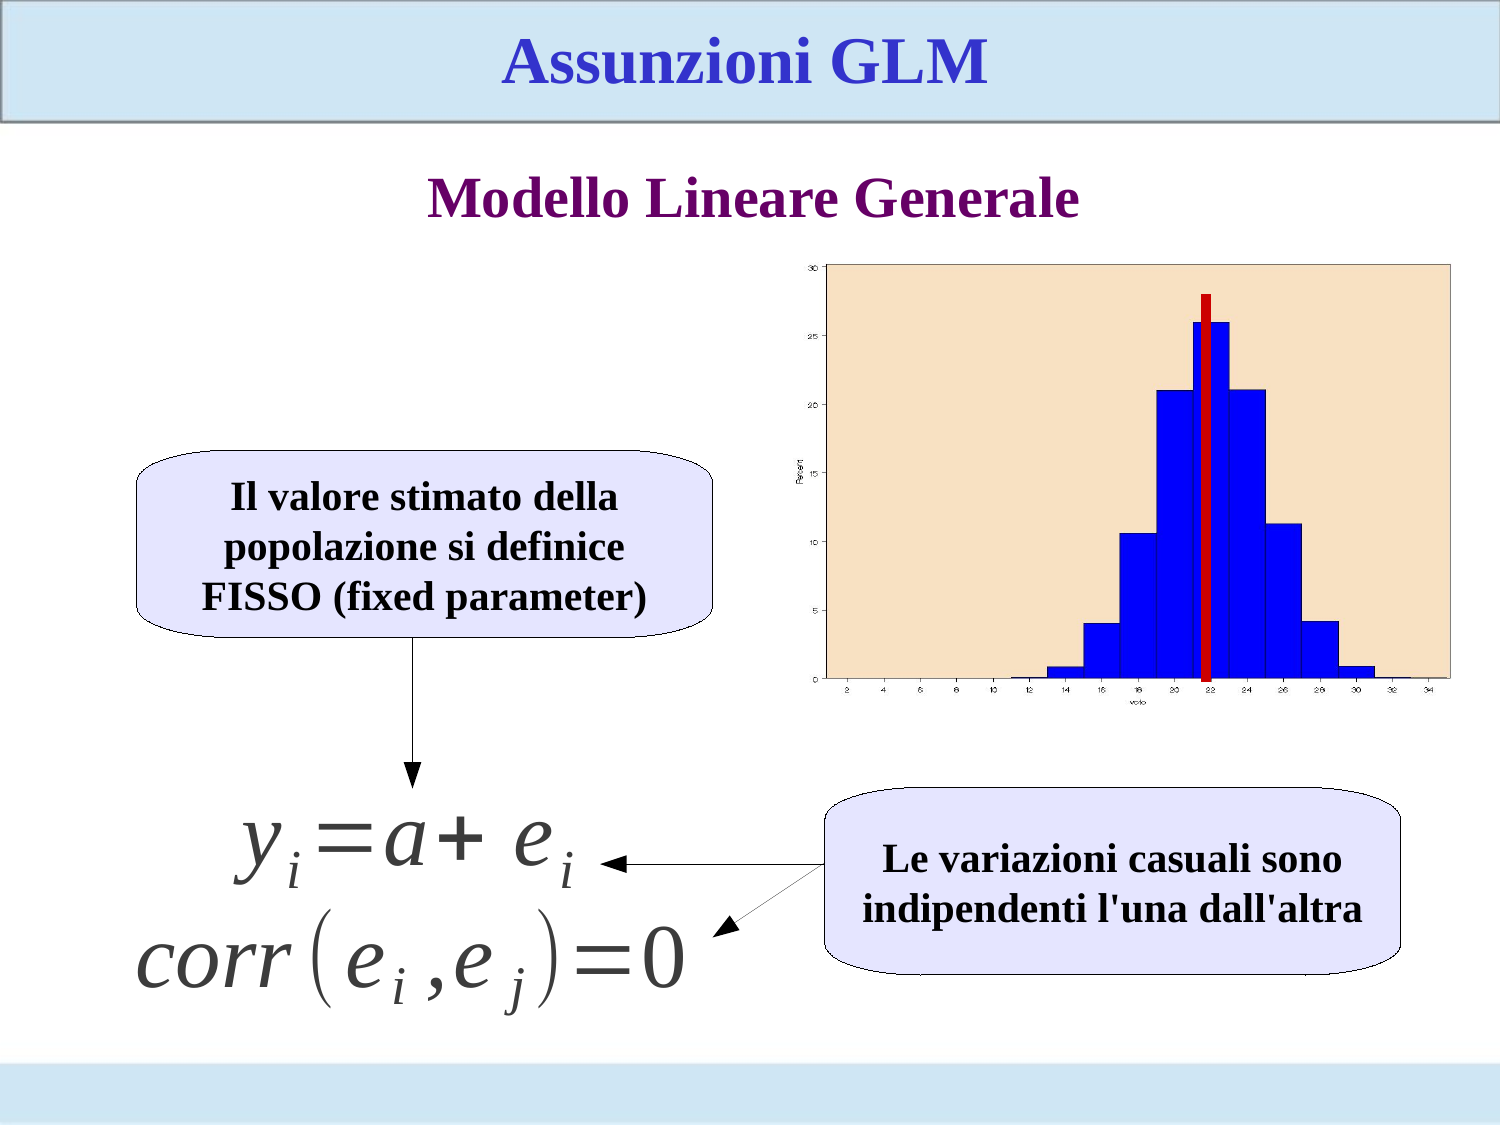

# Assunzioni GLM
Modello Lineare Generale
Il valore stimato della popolazione si definice FISSO (fixed parameter)
Le variazioni casuali sono indipendenti l'una dall'altra
5